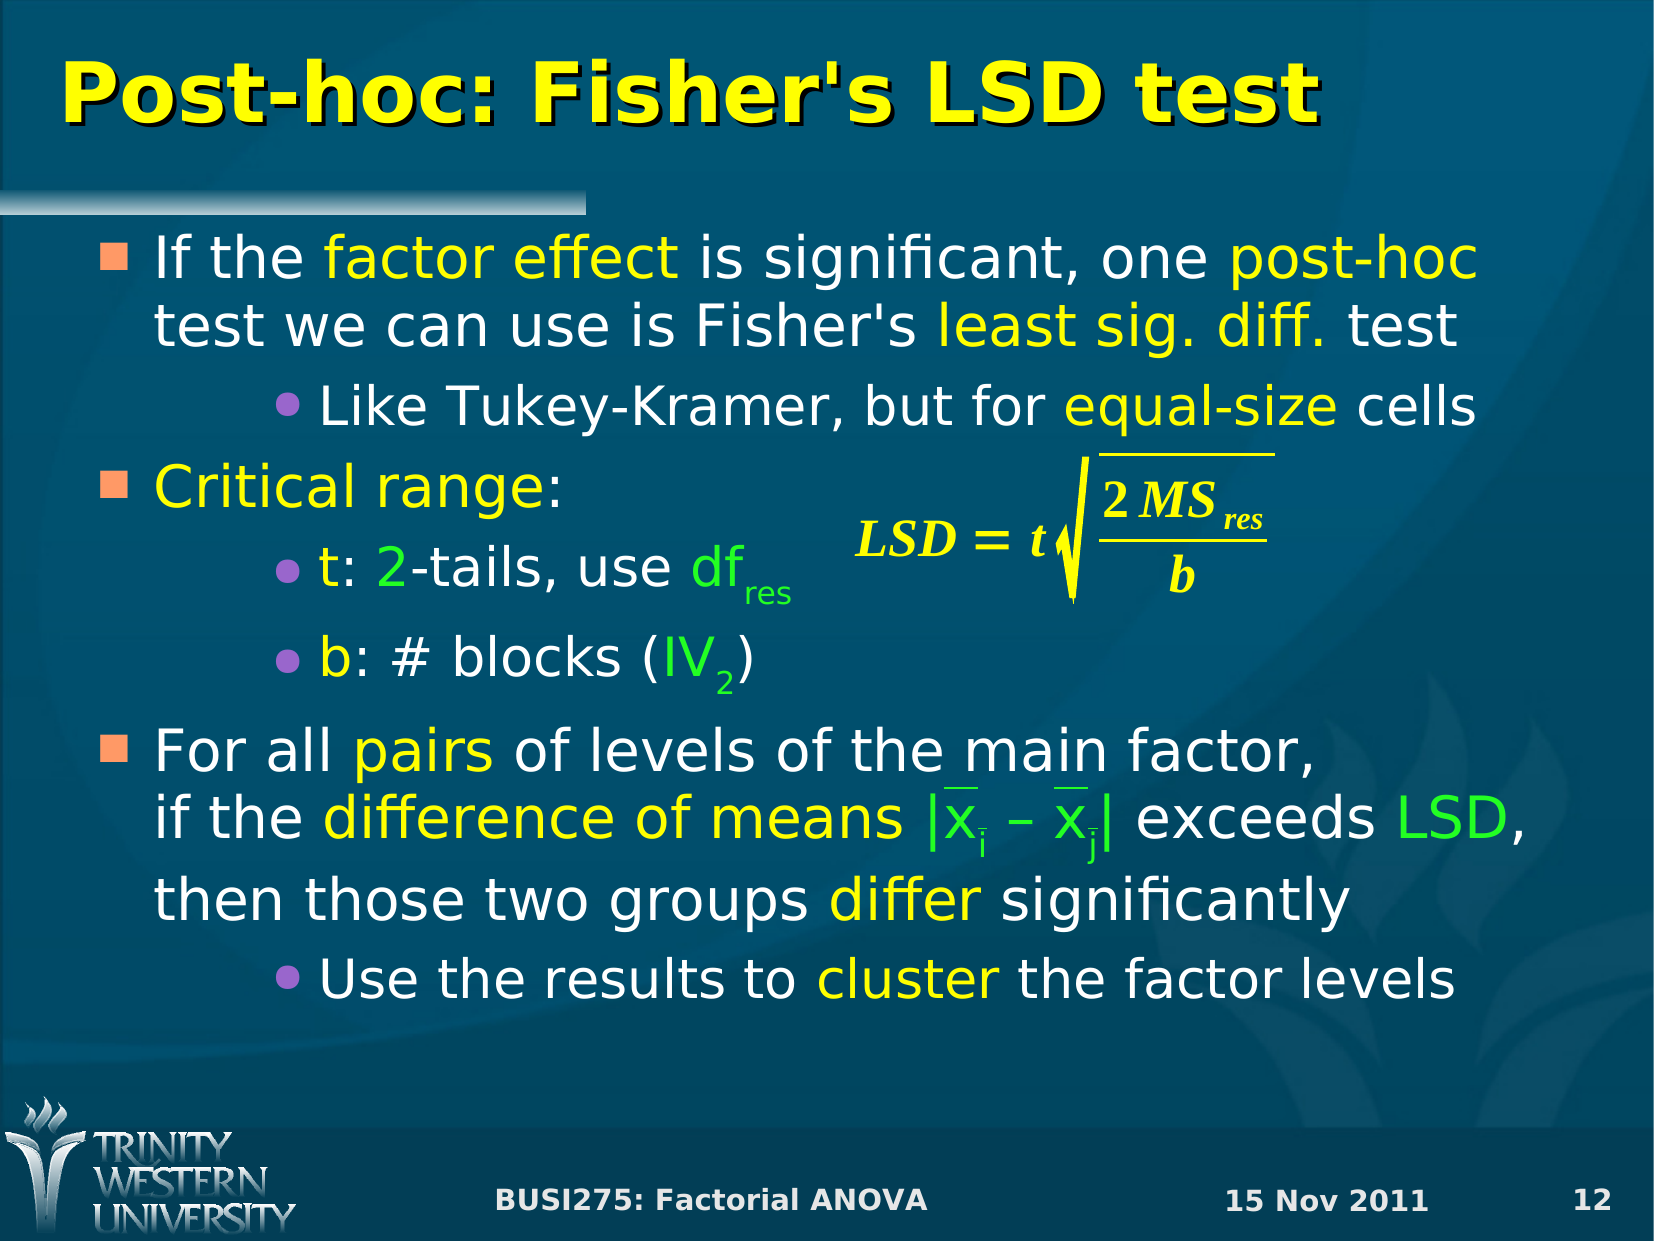

# Post-hoc: Fisher's LSD test
If the factor effect is significant, one post-hoc test we can use is Fisher's least sig. diff. test
Like Tukey-Kramer, but for equal-size cells
Critical range:
t: 2-tails, use dfres
b: # blocks (IV2)
For all pairs of levels of the main factor,
if the difference of means |xi – xj| exceeds LSD, then those two groups differ significantly
Use the results to cluster the factor levels
BUSI275: Factorial ANOVA
15 Nov 2011
12